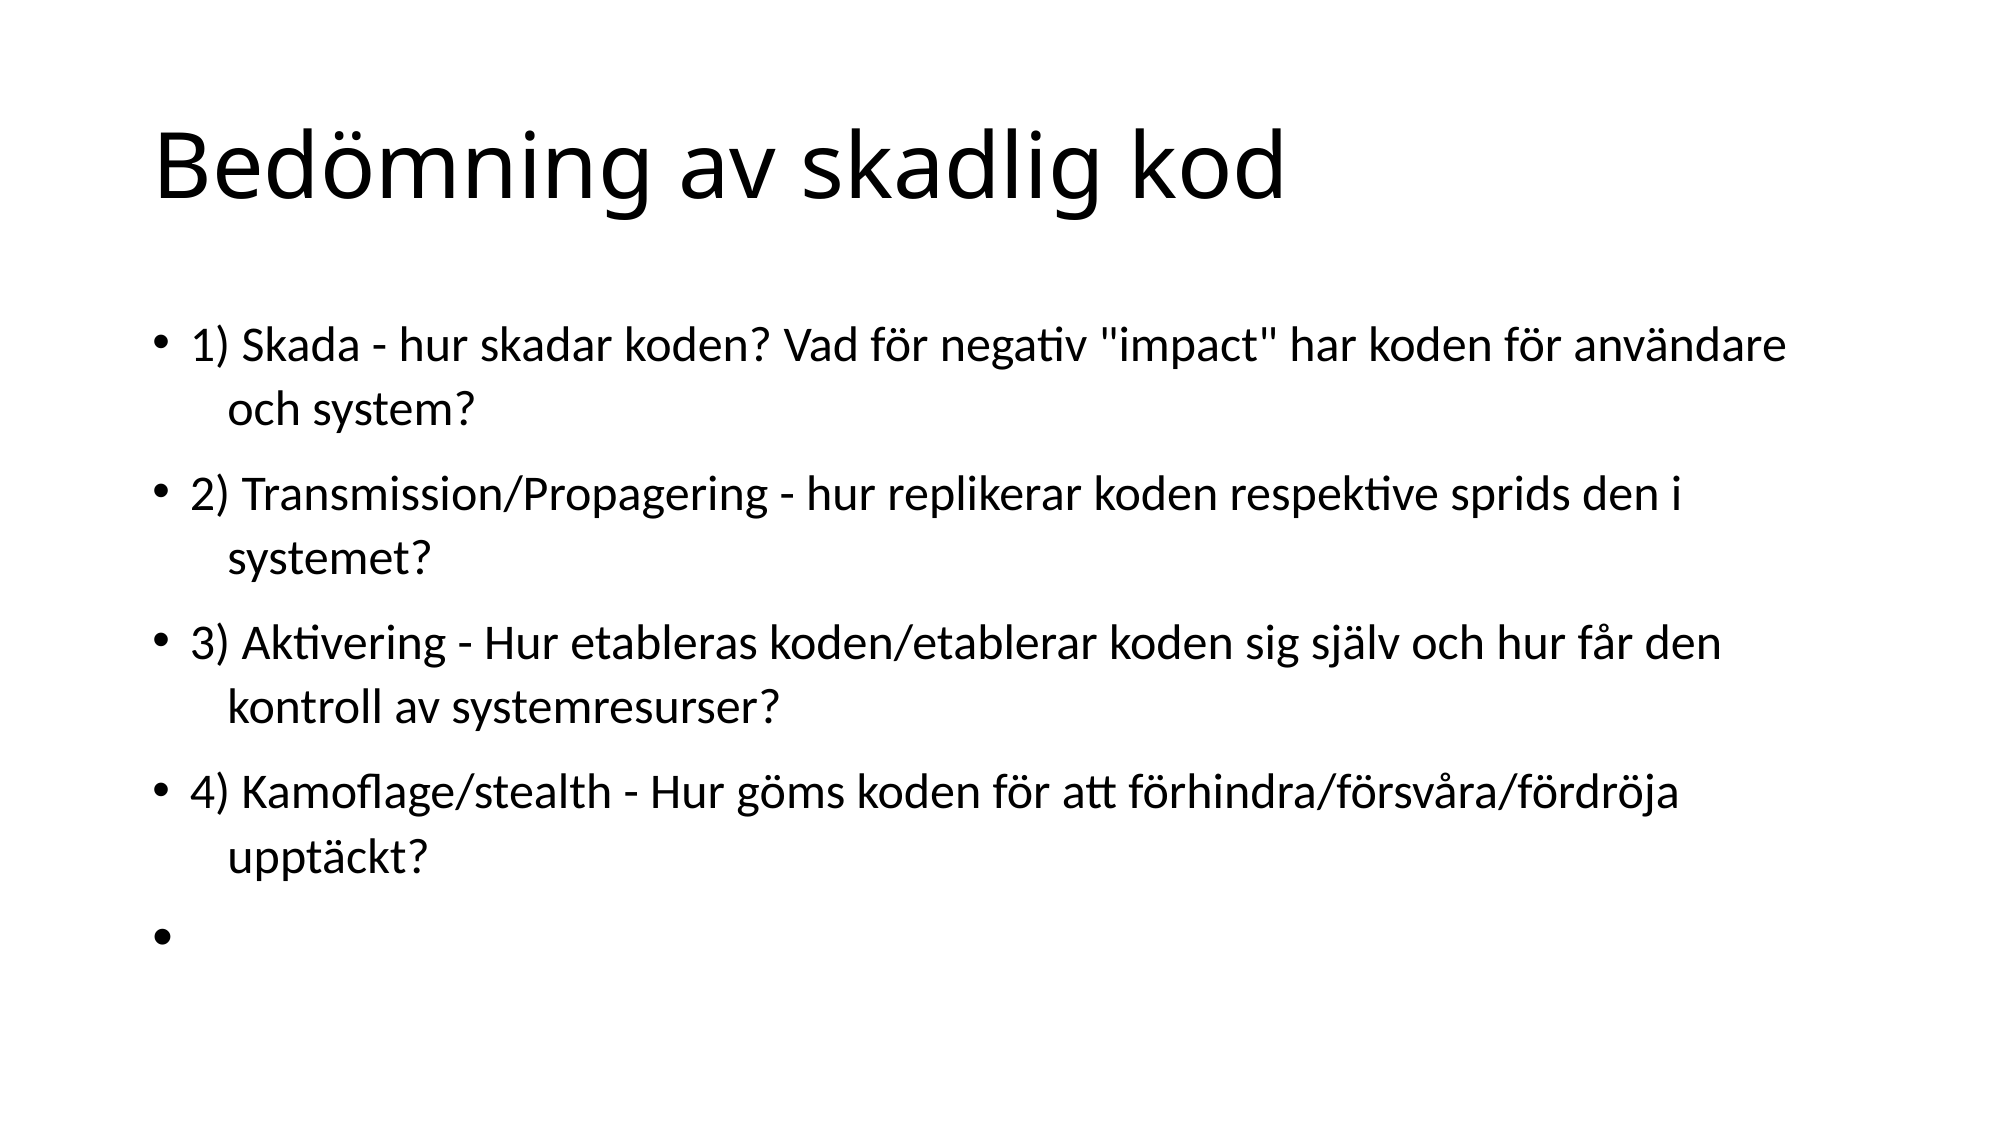

# Bedömning av skadlig kod
1) Skada - hur skadar koden? Vad för negativ "impact" har koden för användare och system?
2) Transmission/Propagering - hur replikerar koden respektive sprids den i systemet?
3) Aktivering - Hur etableras koden/etablerar koden sig själv och hur får den kontroll av systemresurser?
4) Kamoflage/stealth - Hur göms koden för att förhindra/försvåra/fördröja upptäckt?